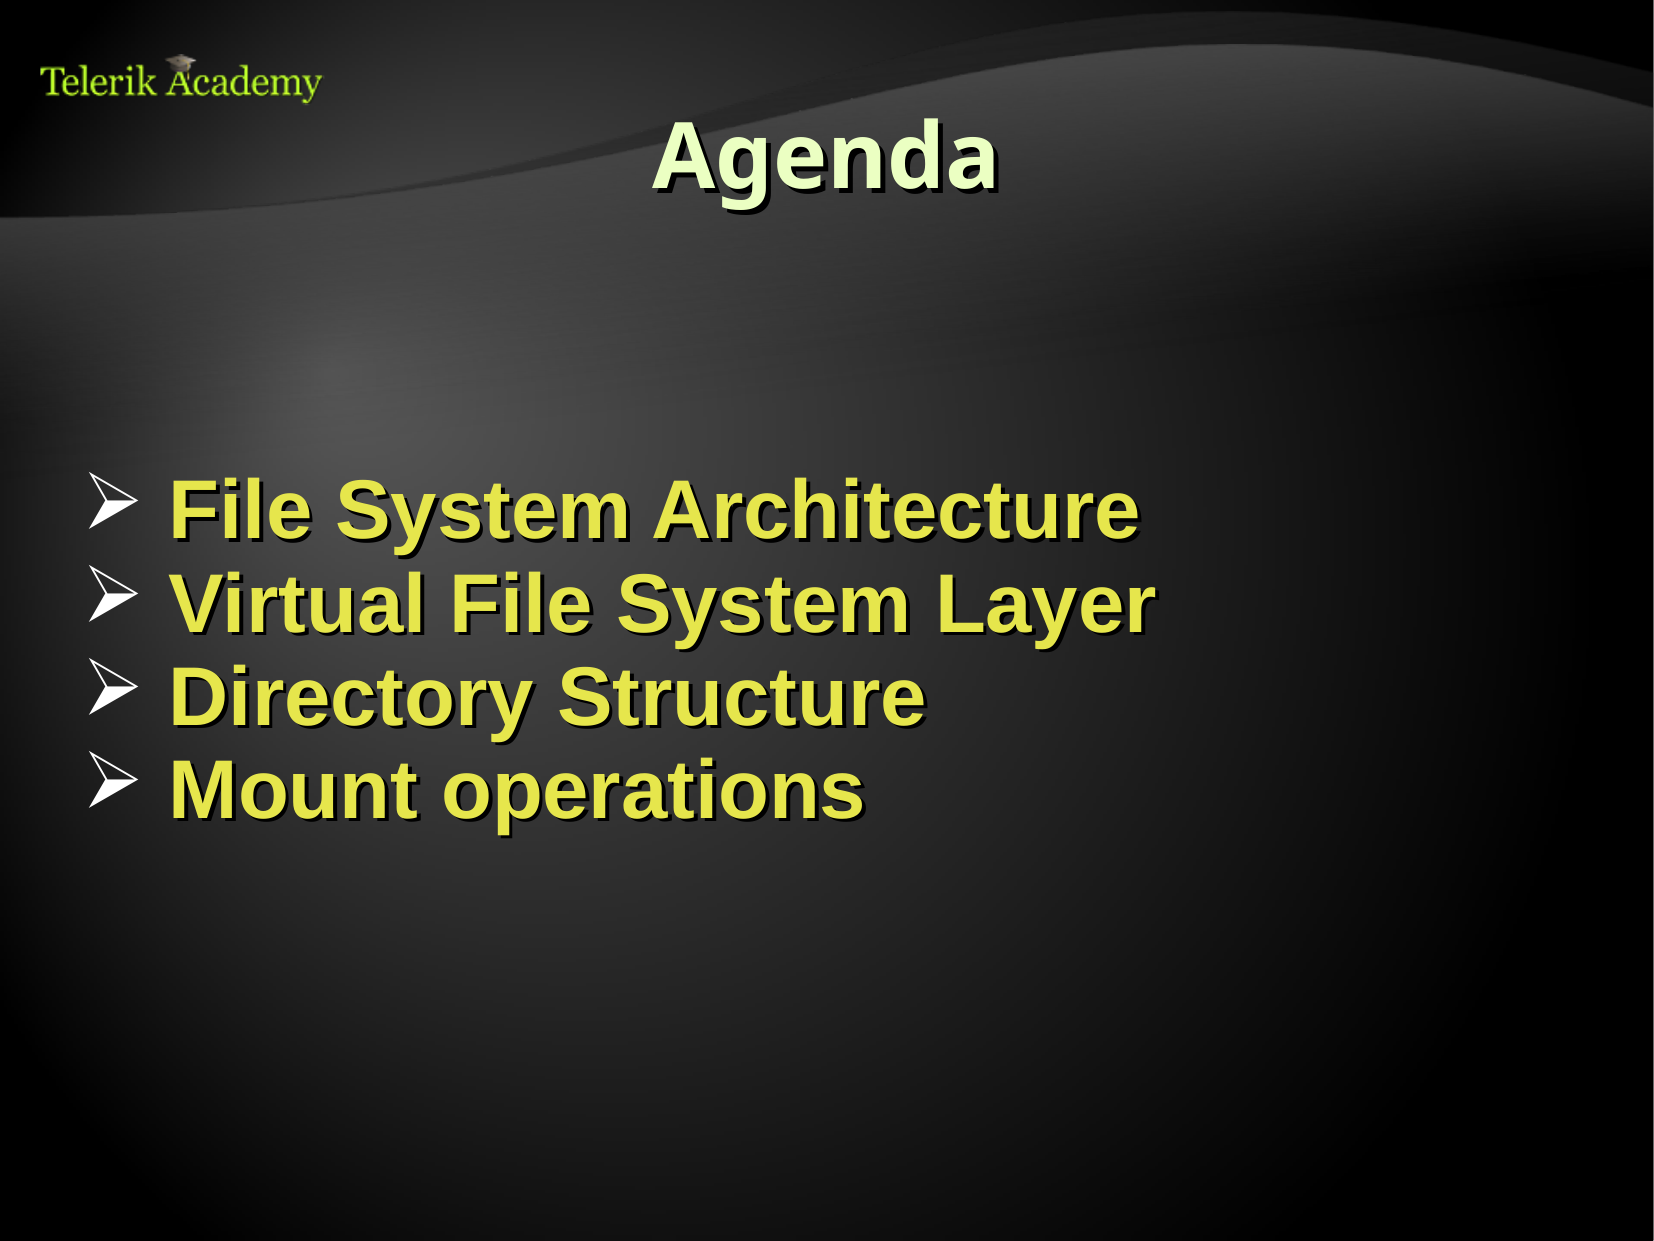

# Agenda
 File System Architecture
 Virtual File System Layer
 Directory Structure
 Mount operations